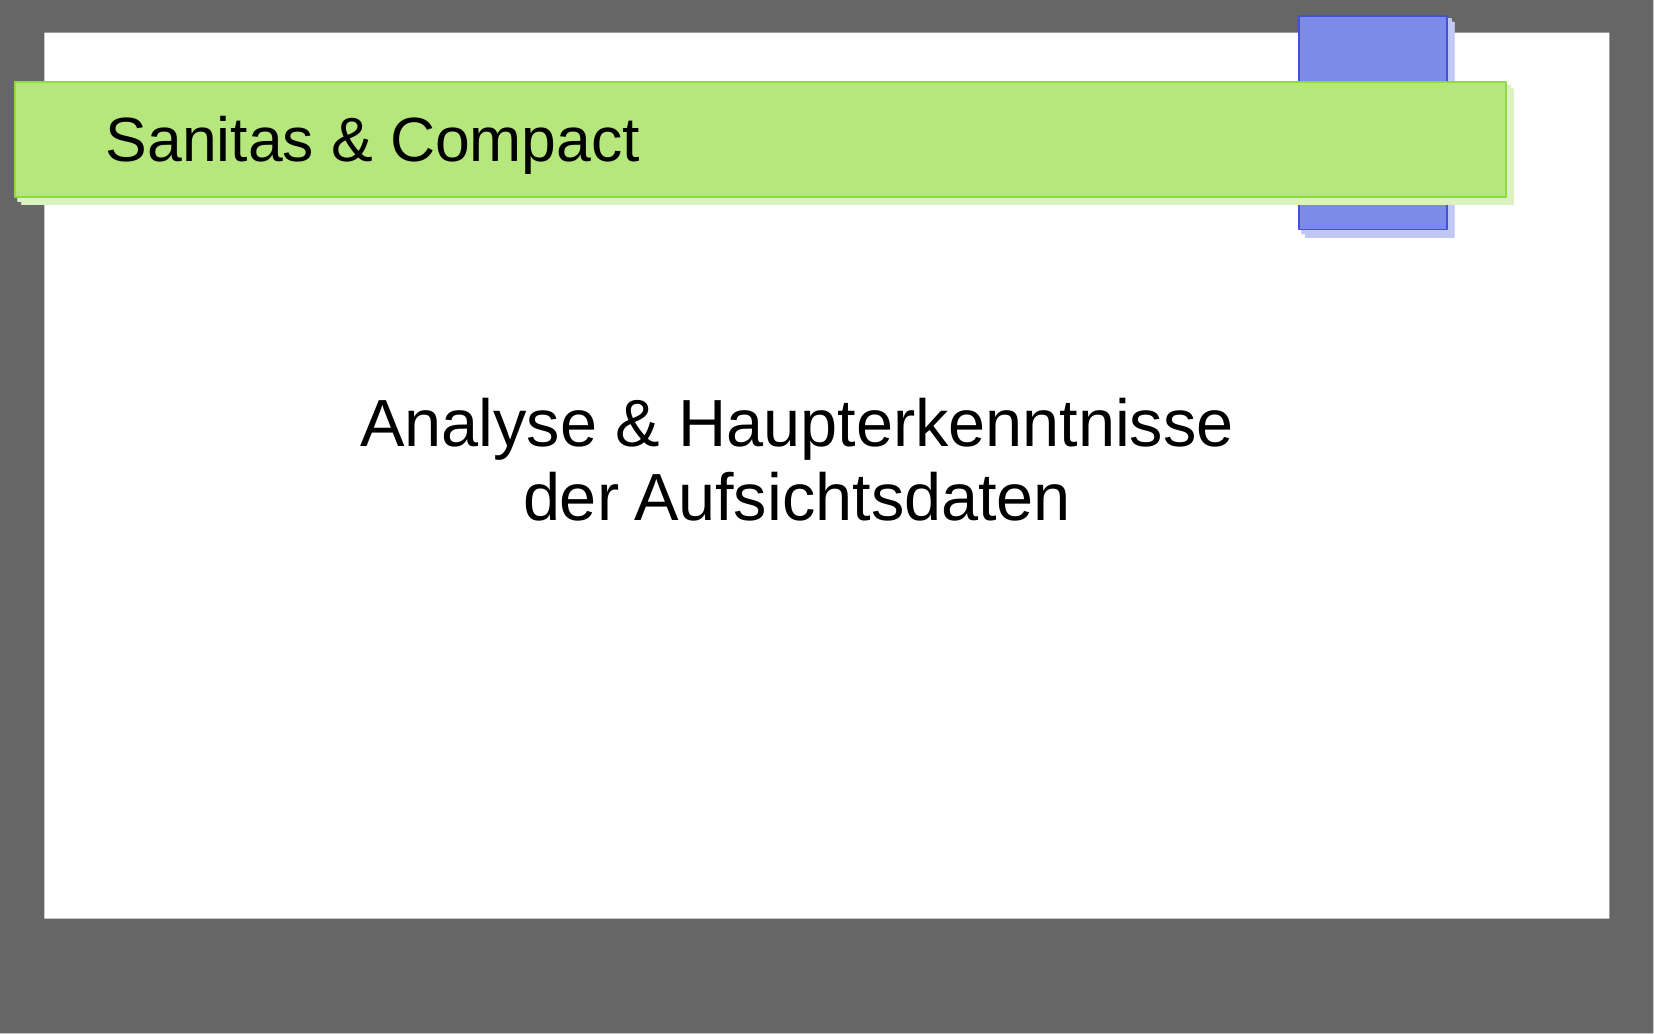

# Analyse & Haupterkenntnisse
der Aufsichtsdaten
 Sanitas & Compact